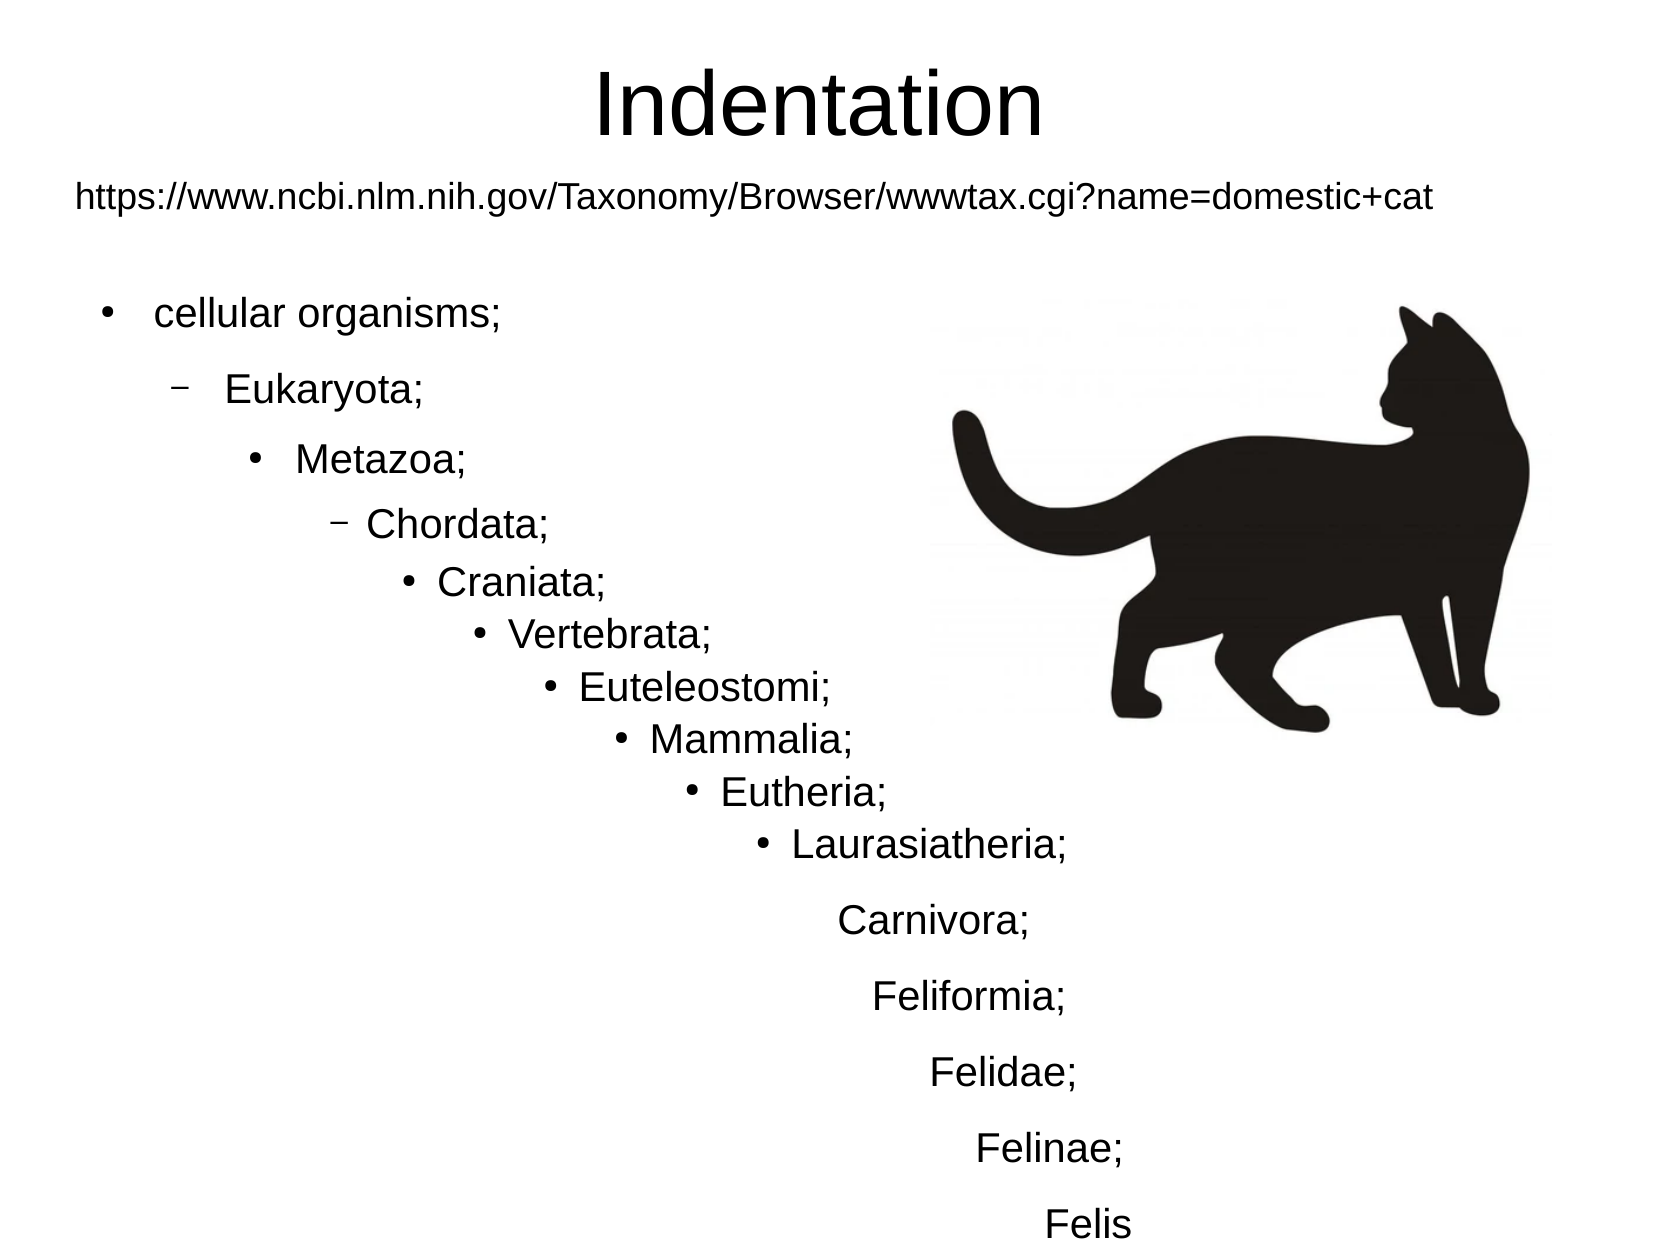

Indentation
https://www.ncbi.nlm.nih.gov/Taxonomy/Browser/wwwtax.cgi?name=domestic+cat
# cellular organisms;
Eukaryota;
Metazoa;
Chordata;
Craniata;
Vertebrata;
Euteleostomi;
Mammalia;
Eutheria;
Laurasiatheria;
 Carnivora;
 Feliformia;
 Felidae;
 Felinae;
 Felis